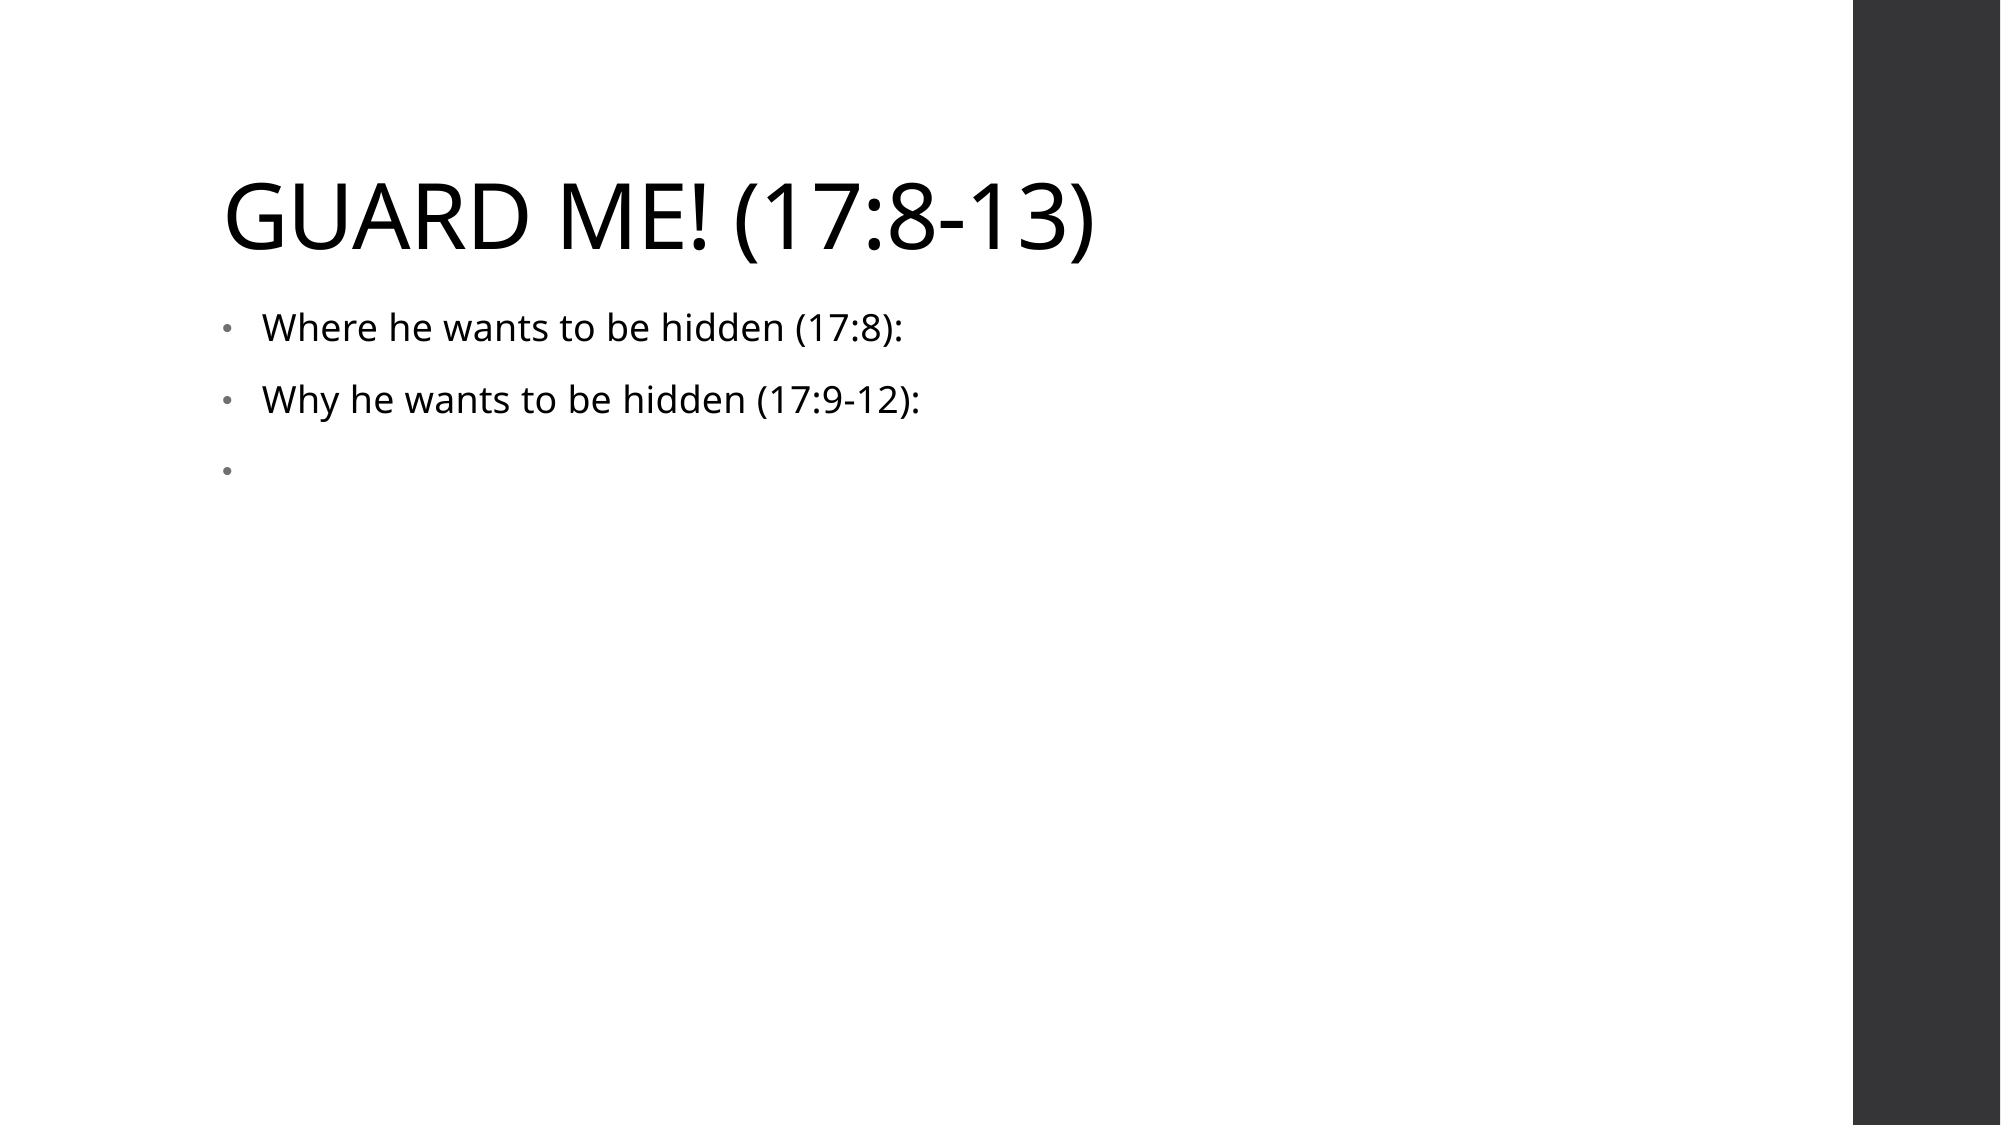

# GUARD ME! (17:8-13)
 Where he wants to be hidden (17:8):
 Why he wants to be hidden (17:9-12):